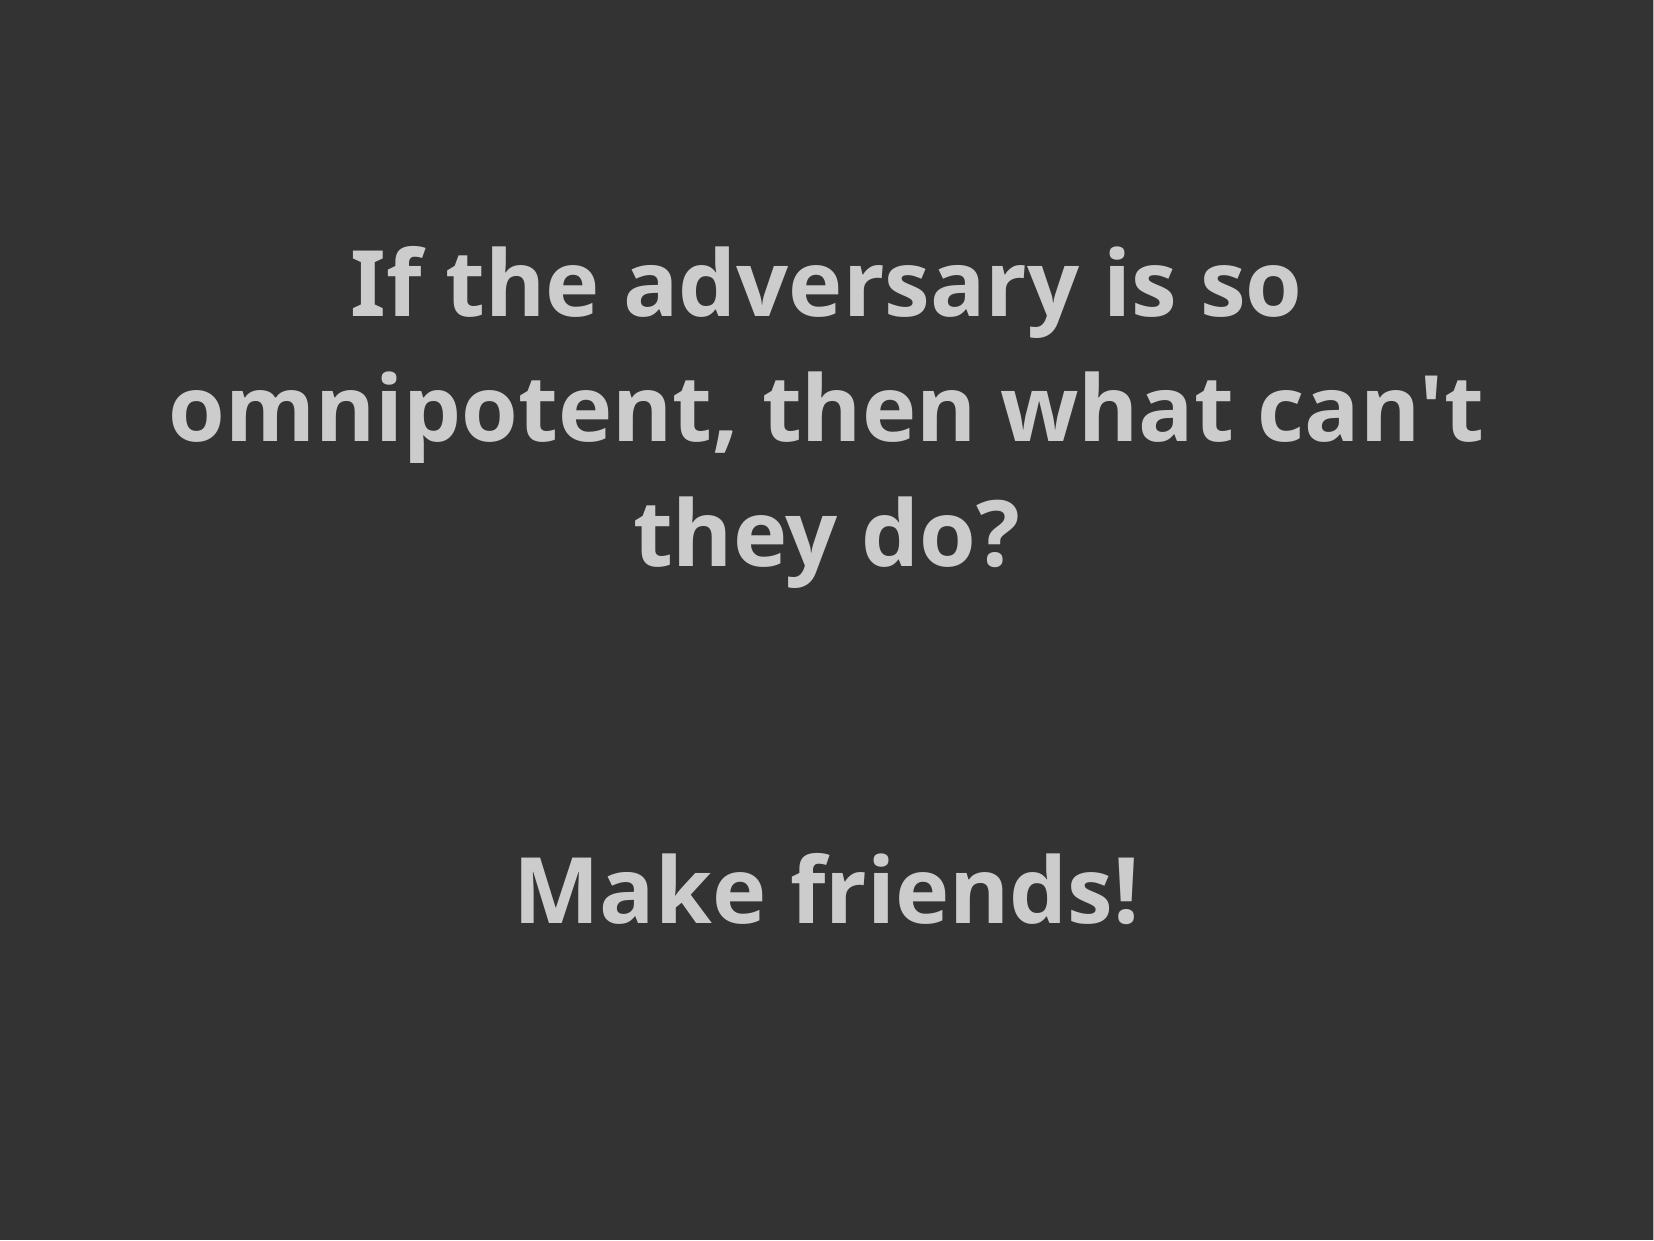

# If the adversary is so omnipotent, then what can't they do?
Make friends!